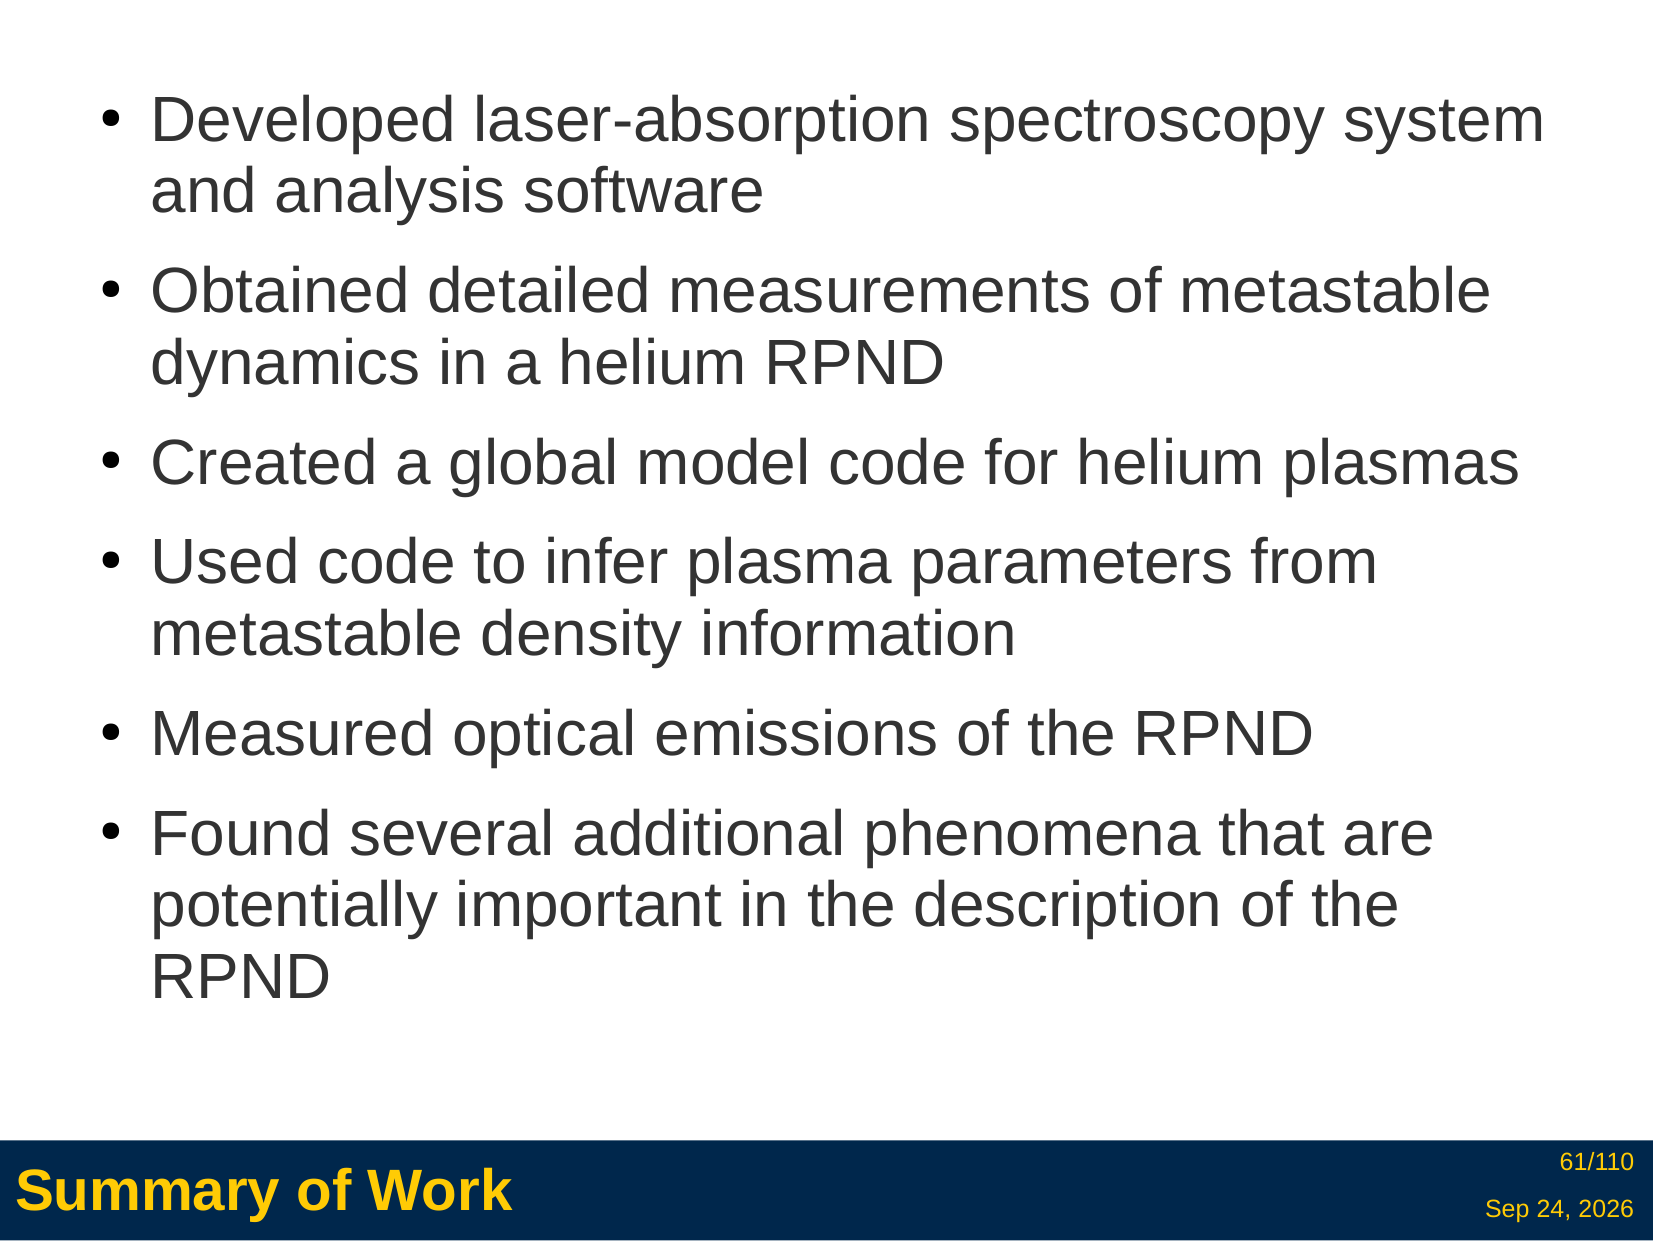

Developed laser-absorption spectroscopy system and analysis software
Obtained detailed measurements of metastable dynamics in a helium RPND
Created a global model code for helium plasmas
Used code to infer plasma parameters from metastable density information
Measured optical emissions of the RPND
Found several additional phenomena that are potentially important in the description of the RPND
# Summary of Work
61